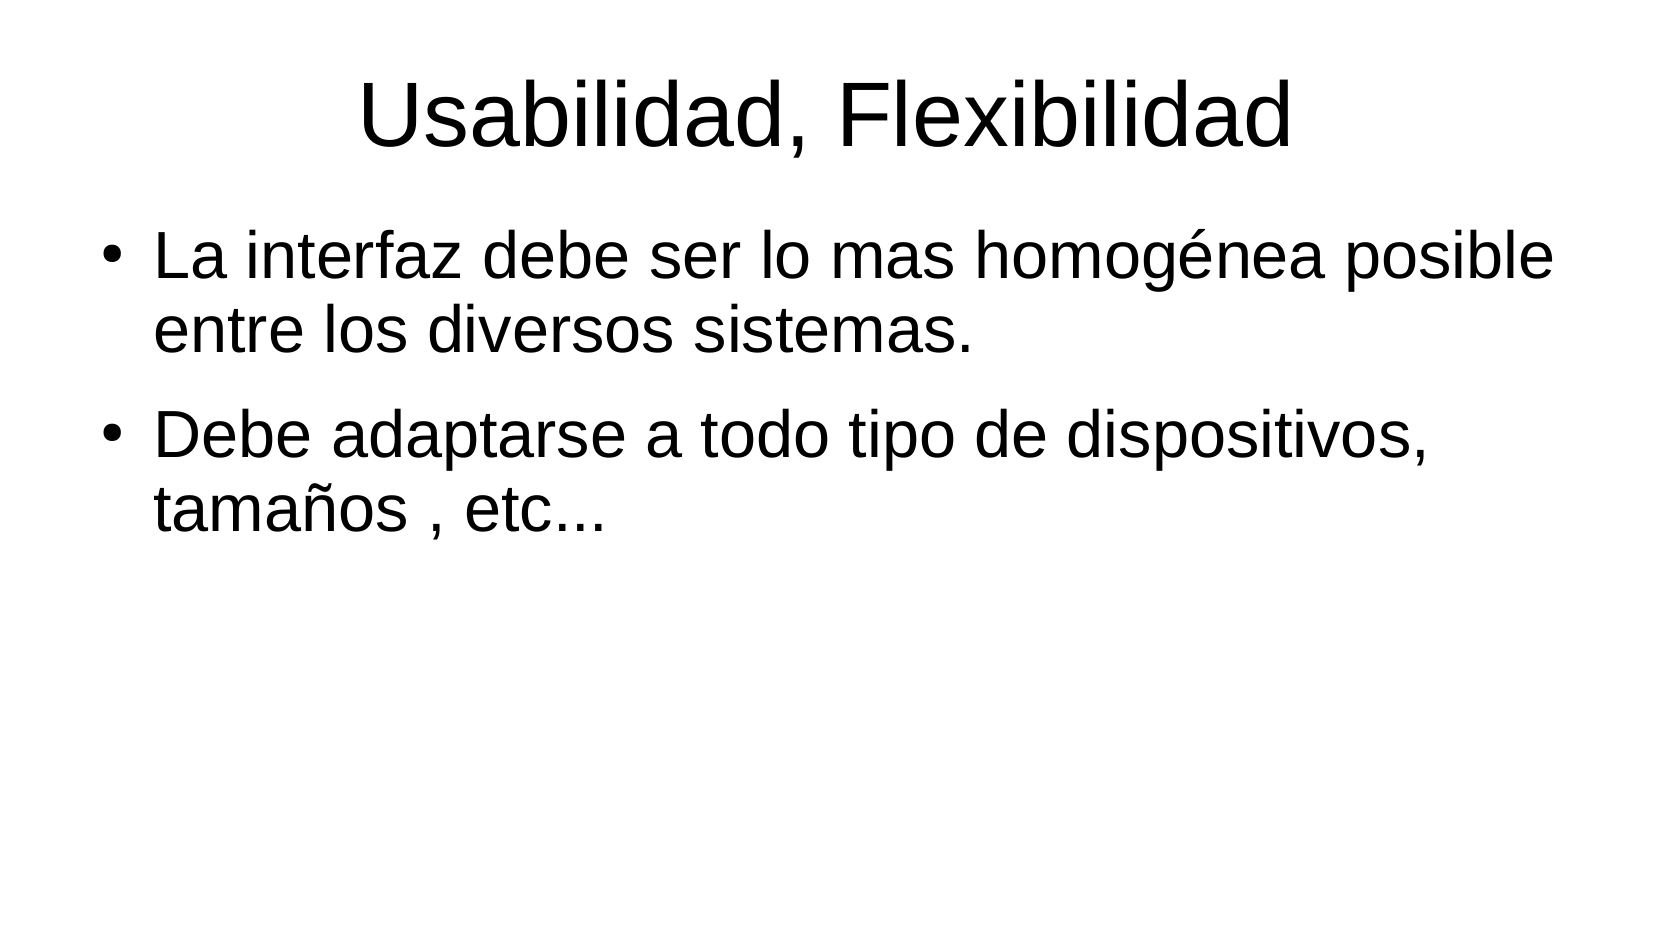

# Usabilidad, Flexibilidad
La interfaz debe ser lo mas homogénea posible entre los diversos sistemas.
Debe adaptarse a todo tipo de dispositivos, tamaños , etc...